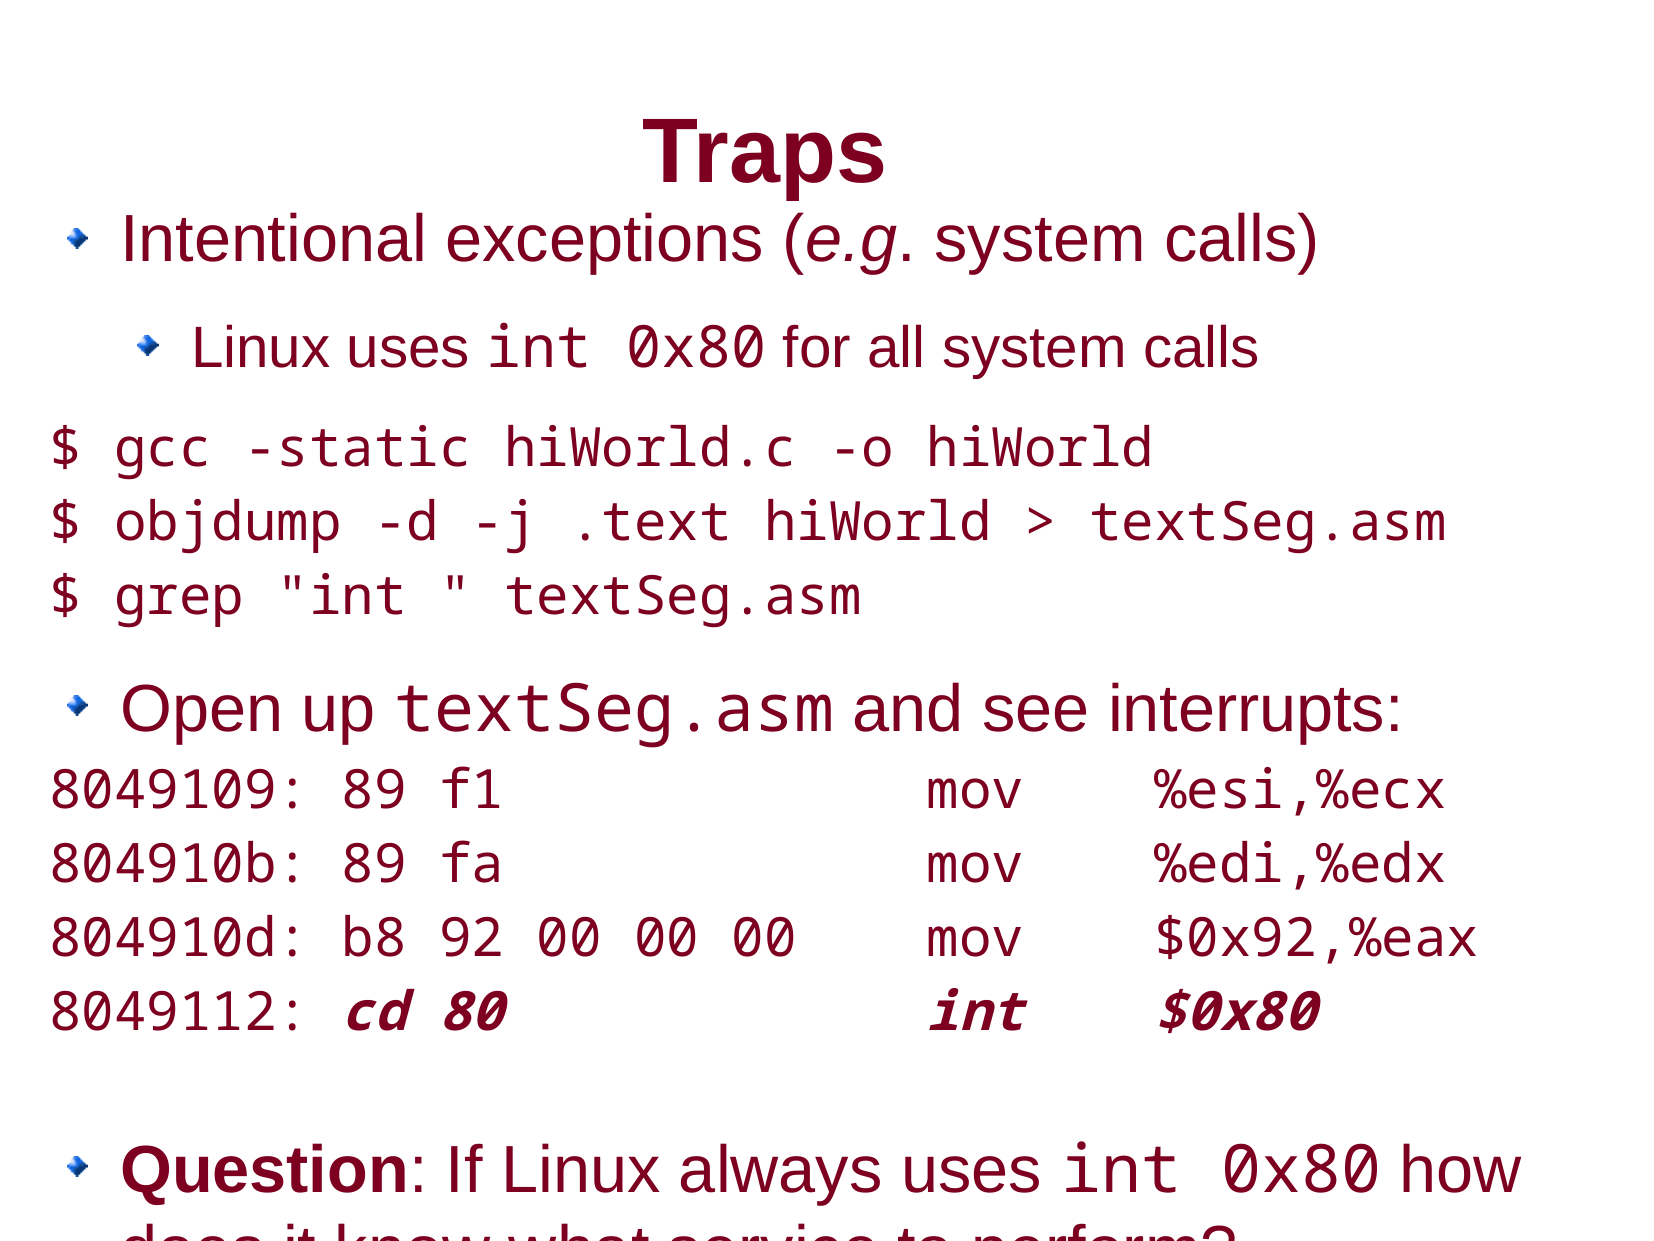

# Traps
Intentional exceptions (e.g. system calls)
Linux uses int 0x80 for all system calls
$ gcc -static hiWorld.c -o hiWorld
$ objdump -d -j .text hiWorld > textSeg.asm
$ grep "int " textSeg.asm
Open up textSeg.asm and see interrupts:
8049109: 89 f1 mov %esi,%ecx
804910b: 89 fa mov %edi,%edx
804910d: b8 92 00 00 00 mov $0x92,%eax
8049112: cd 80 int $0x80
Question: If Linux always uses int 0x80 how does it know what service to perform?
Hint: Look carefully at its preceding code